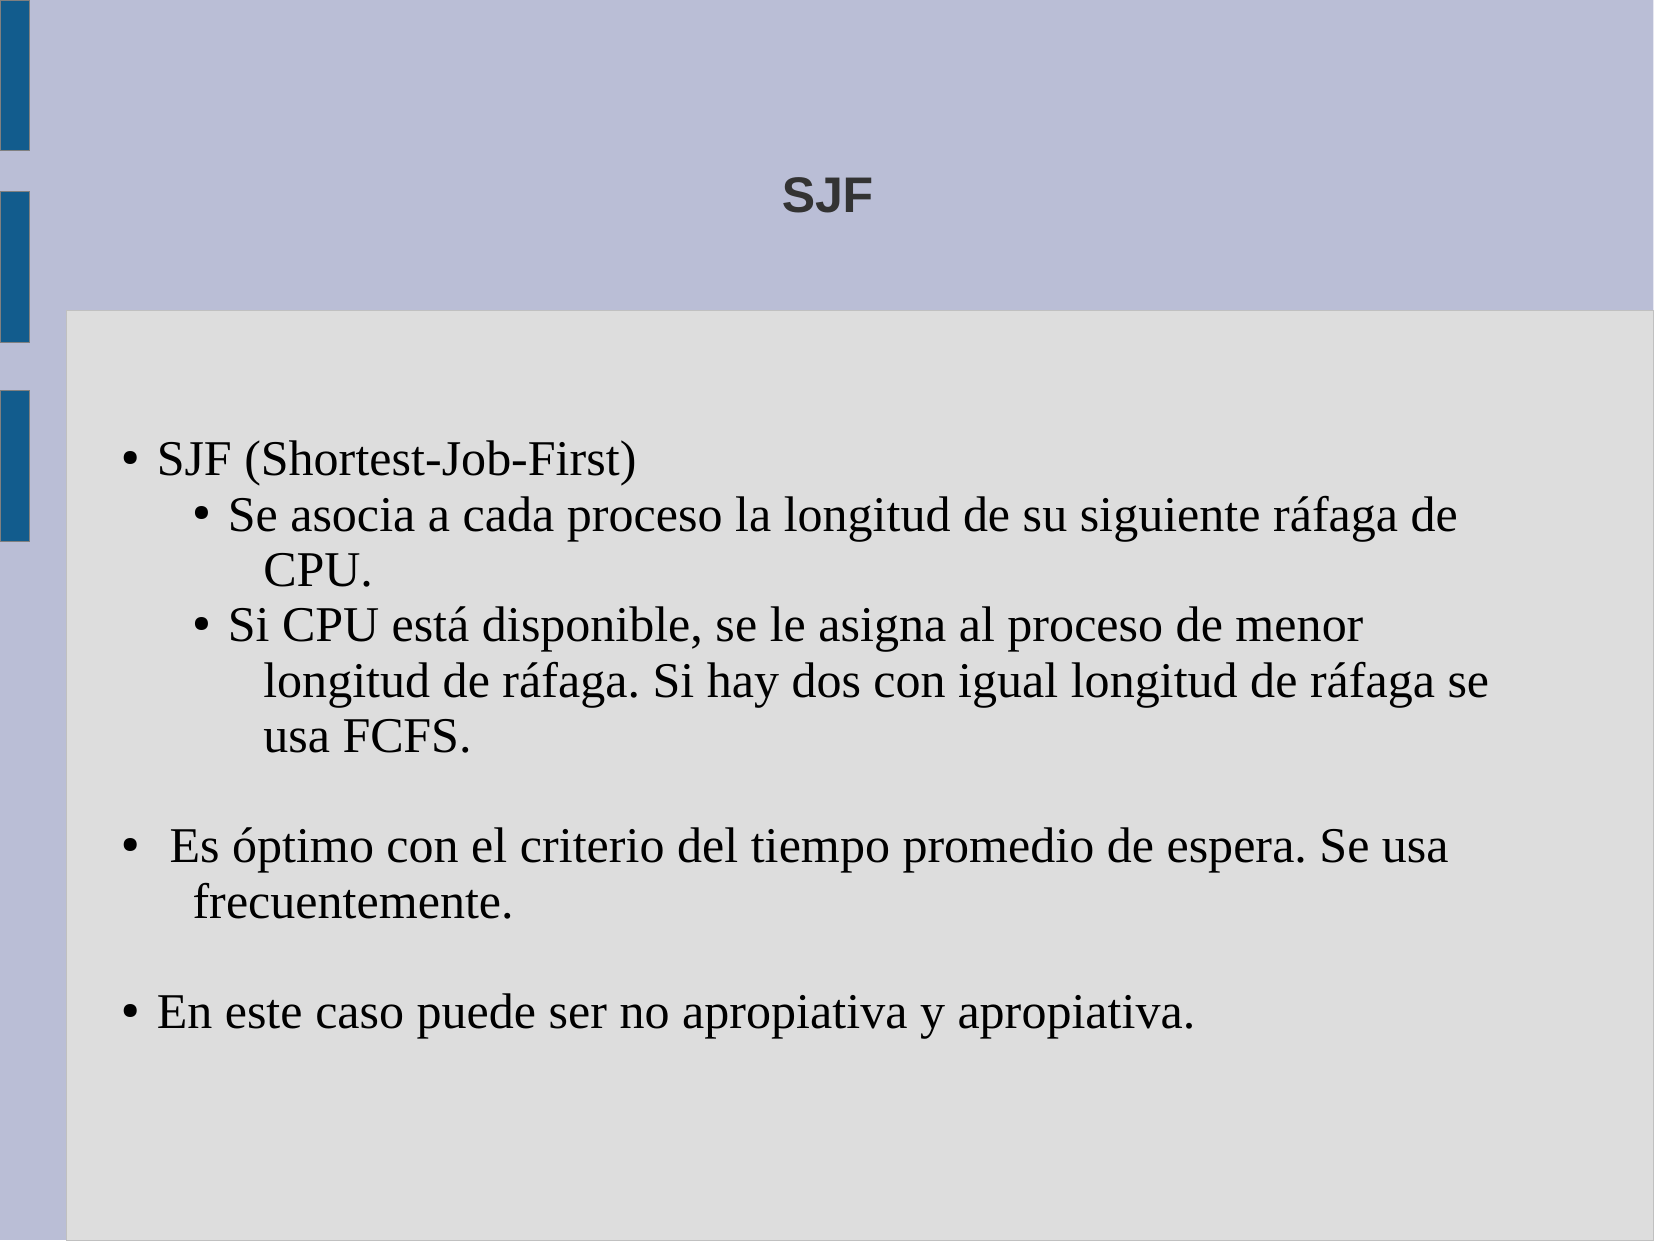

# SJF
SJF (Shortest-Job-First)
Se asocia a cada proceso la longitud de su siguiente ráfaga de CPU.
Si CPU está disponible, se le asigna al proceso de menor longitud de ráfaga. Si hay dos con igual longitud de ráfaga se usa FCFS.
 Es óptimo con el criterio del tiempo promedio de espera. Se usa frecuentemente.
En este caso puede ser no apropiativa y apropiativa.